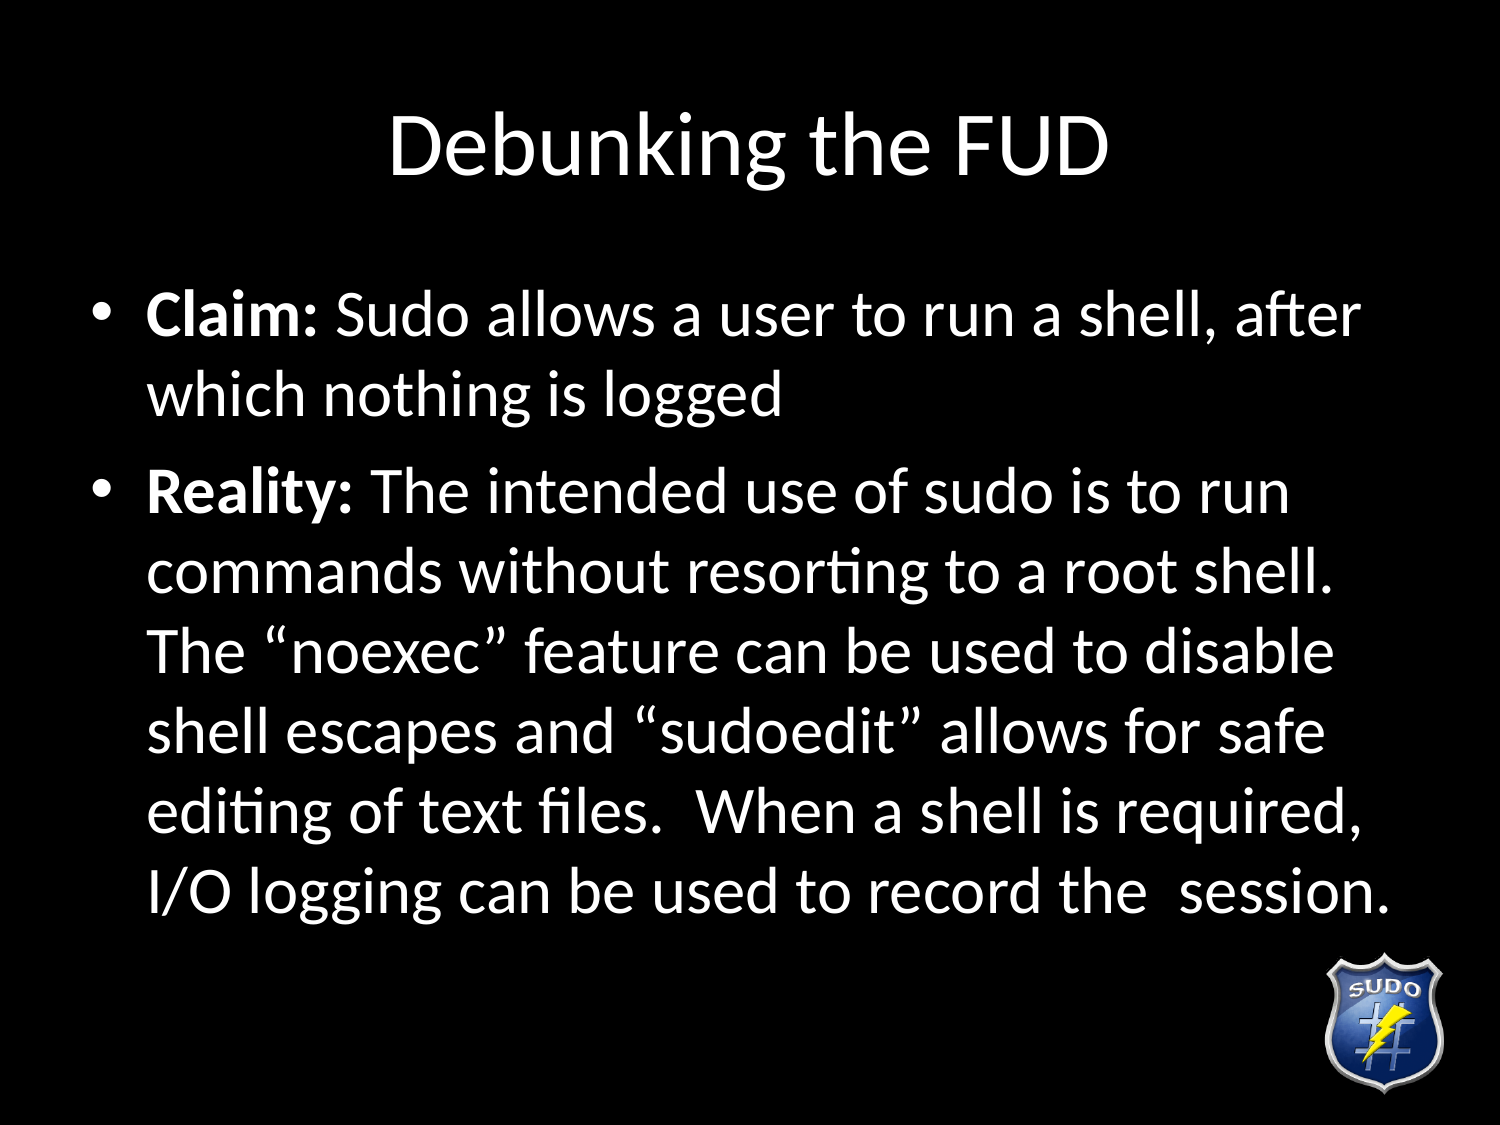

# Debunking the FUD
Claim: Sudo allows a user to run a shell, after which nothing is logged
Reality: The intended use of sudo is to run commands without resorting to a root shell. The “noexec” feature can be used to disable shell escapes and “sudoedit” allows for safe editing of text files. When a shell is required, I/O logging can be used to record the session.